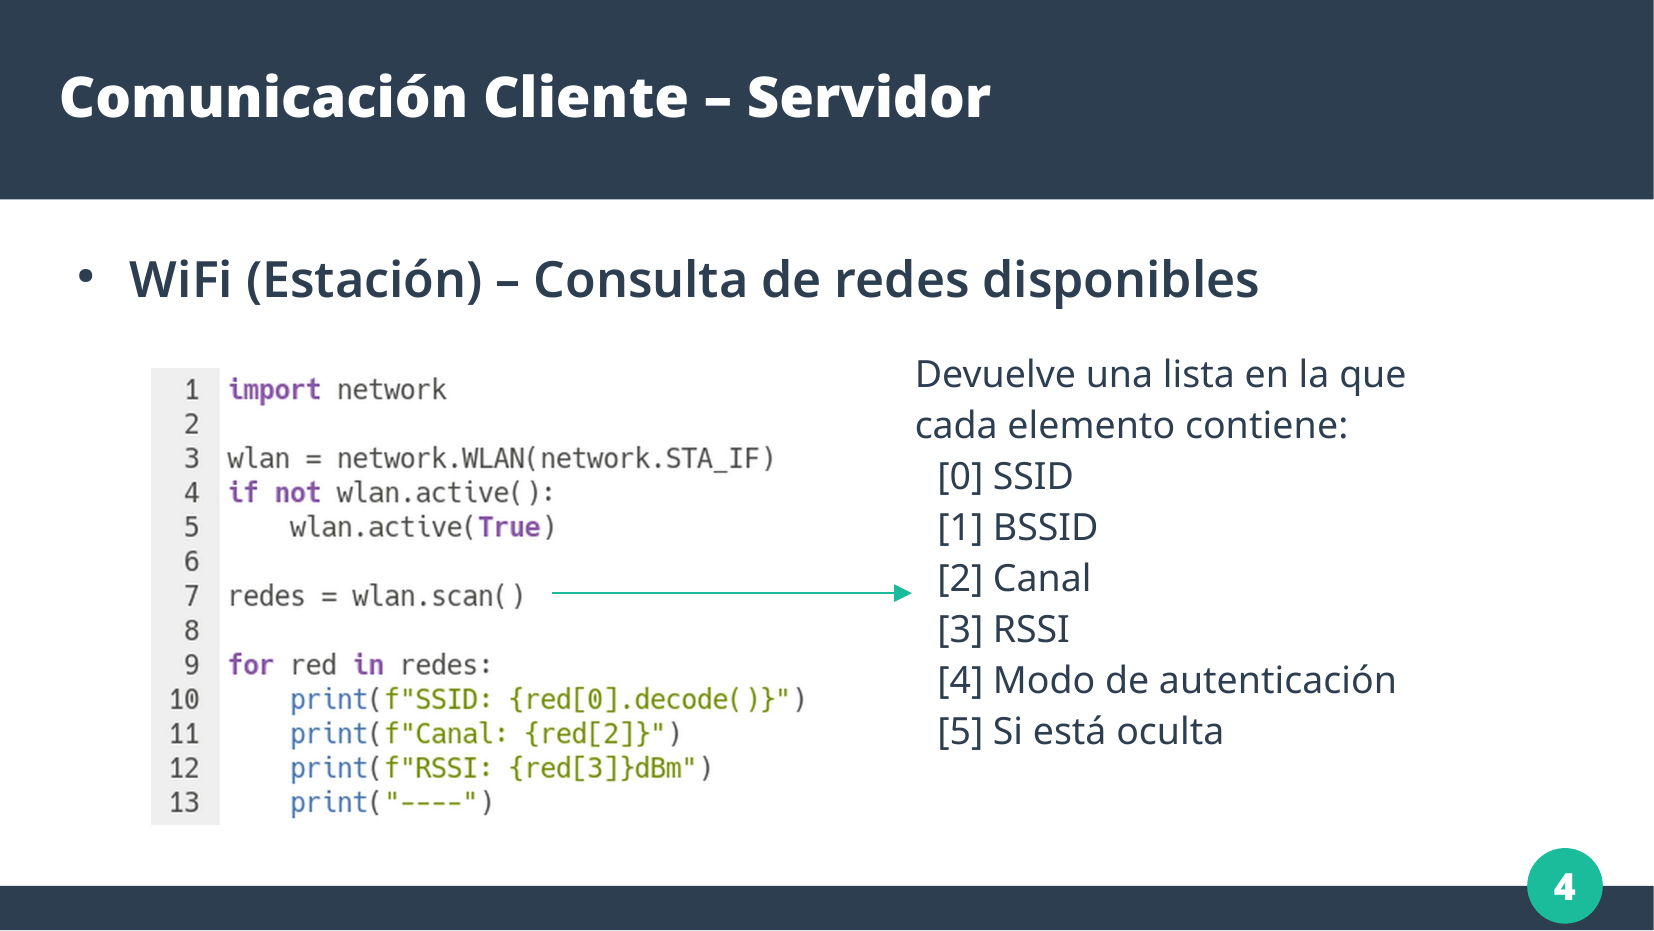

# Comunicación Cliente – Servidor
WiFi (Estación) – Consulta de redes disponibles
Devuelve una lista en la que cada elemento contiene:
SSID
BSSID
Canal
RSSI
Modo de autenticación
Si está oculta